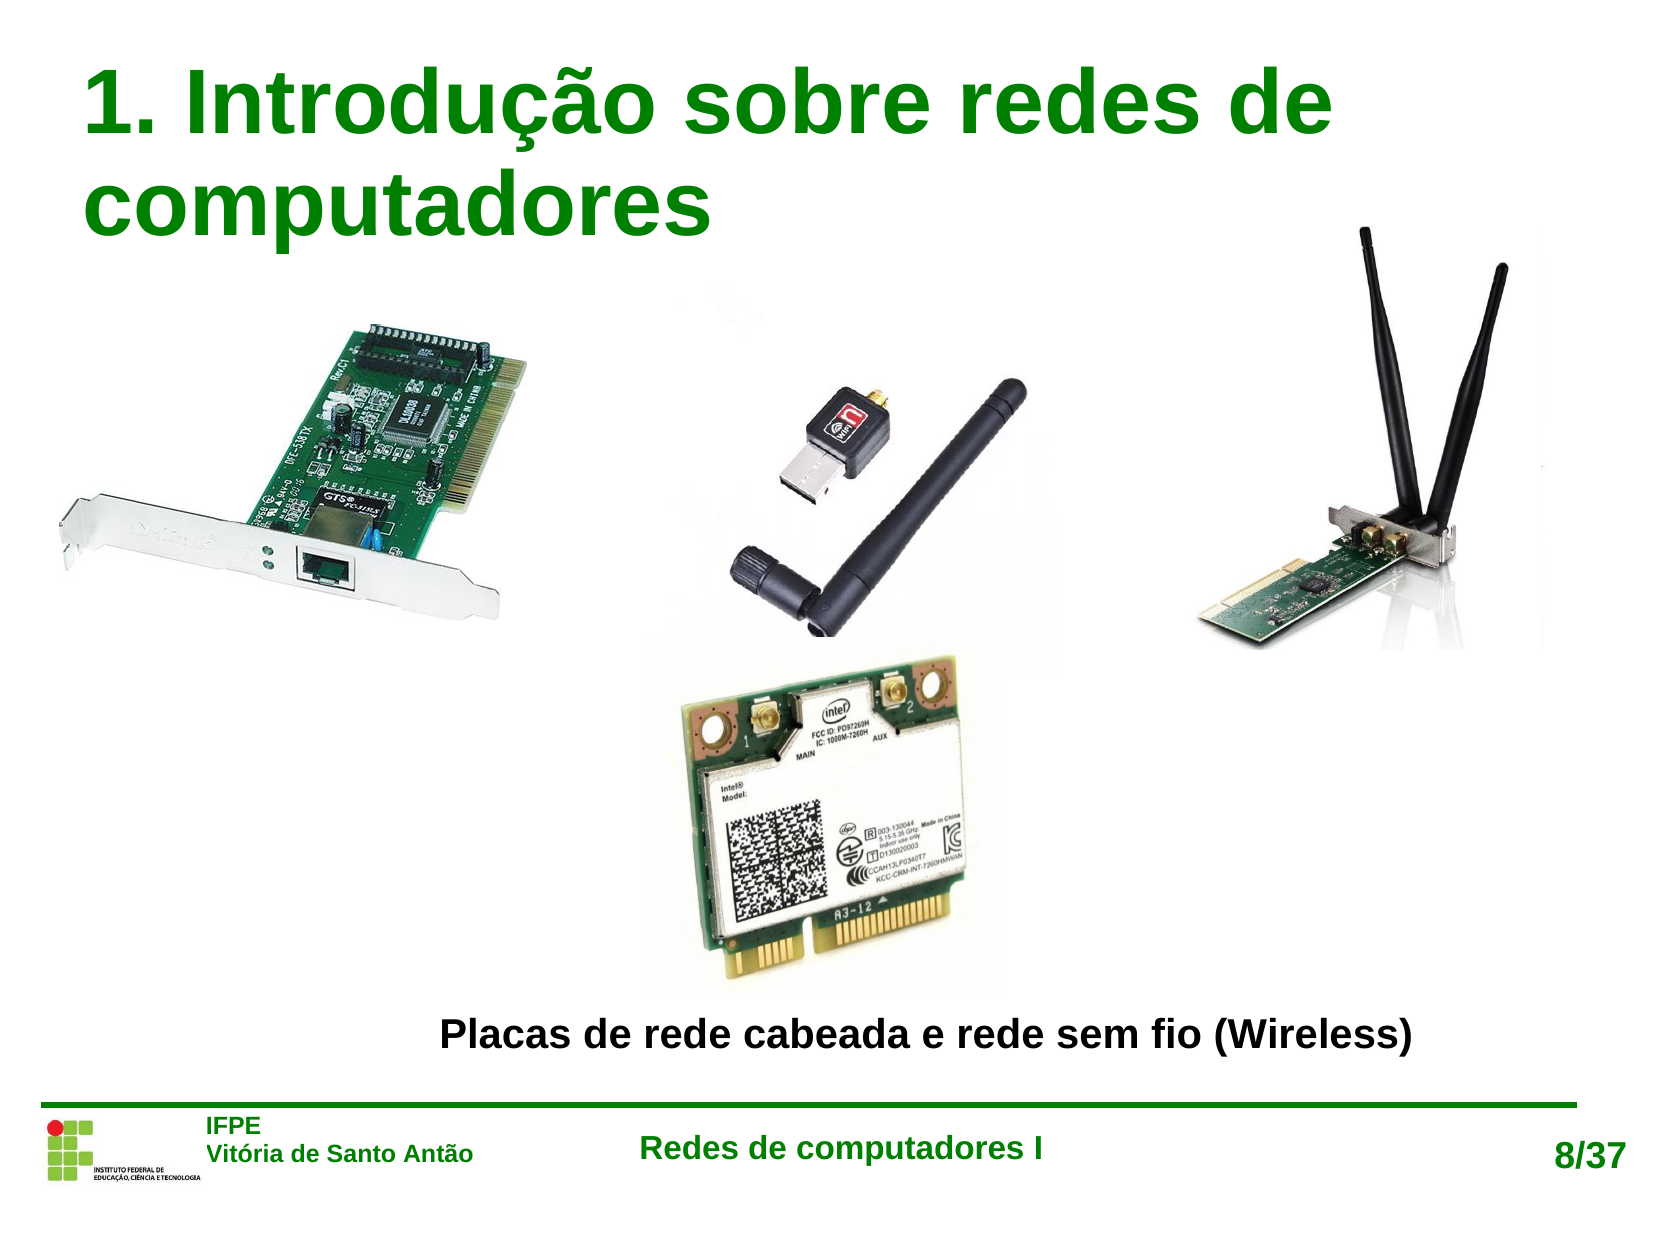

# 1. Introdução sobre redes de computadores
Placas de rede cabeada e rede sem fio (Wireless)